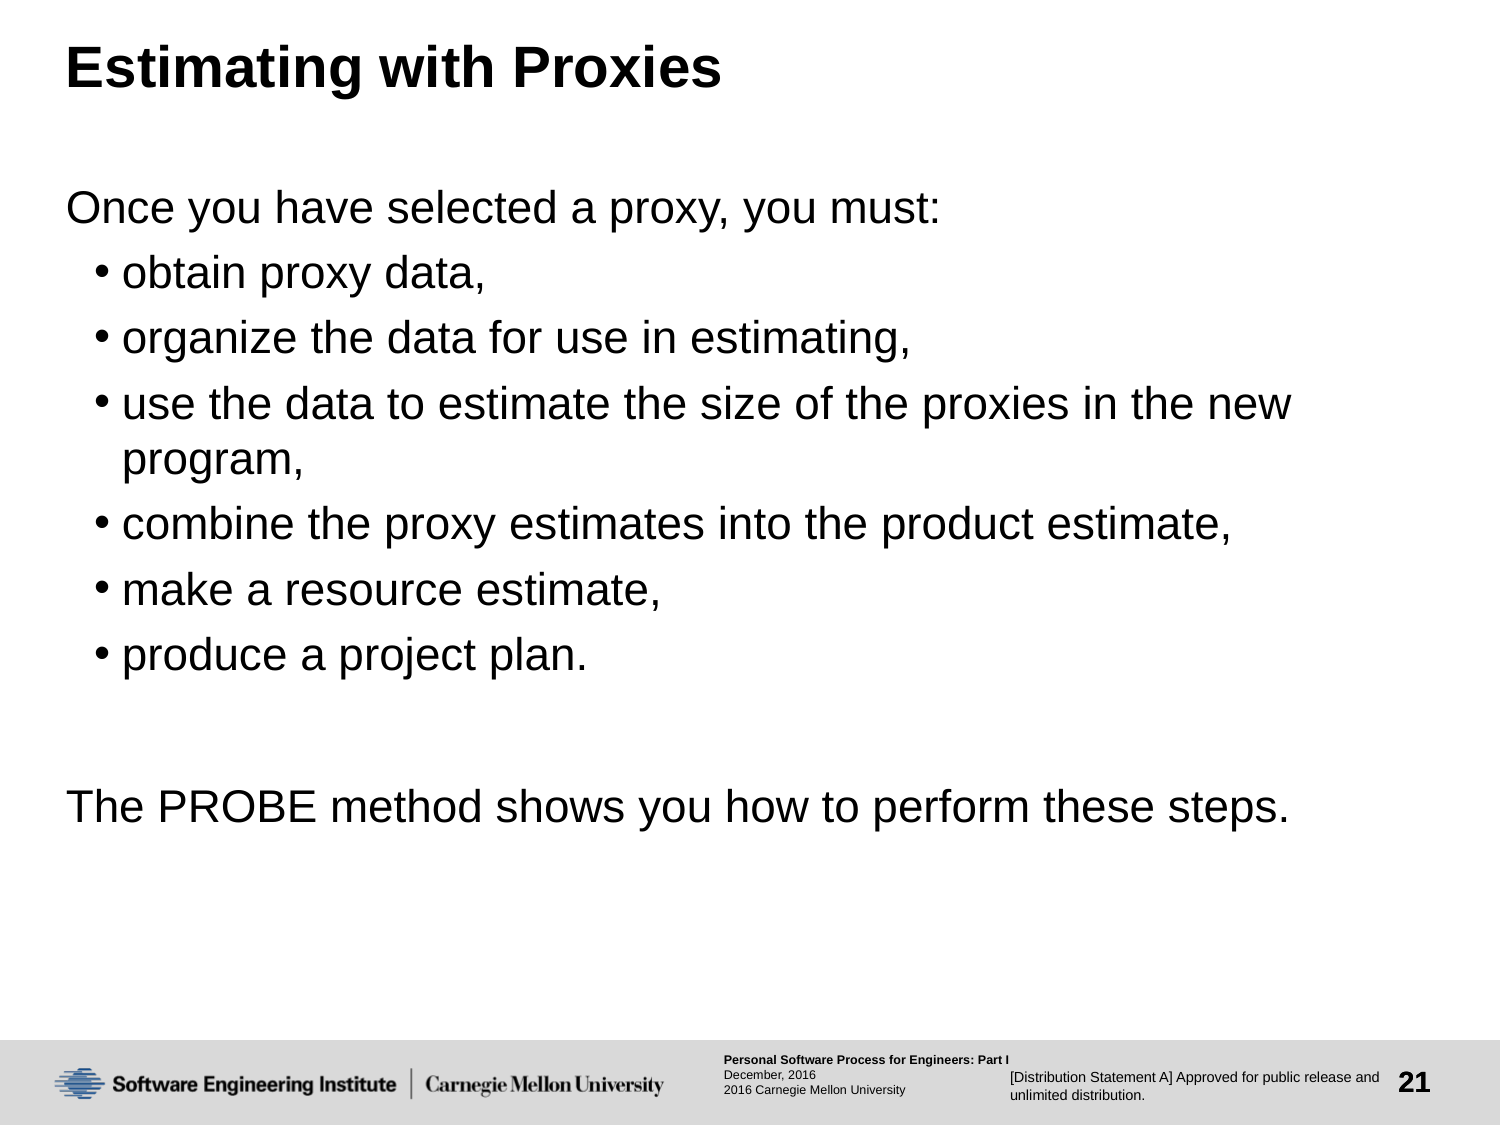

# Estimating with Proxies
Once you have selected a proxy, you must:
obtain proxy data,
organize the data for use in estimating,
use the data to estimate the size of the proxies in the new program,
combine the proxy estimates into the product estimate,
make a resource estimate,
produce a project plan.
The PROBE method shows you how to perform these steps.